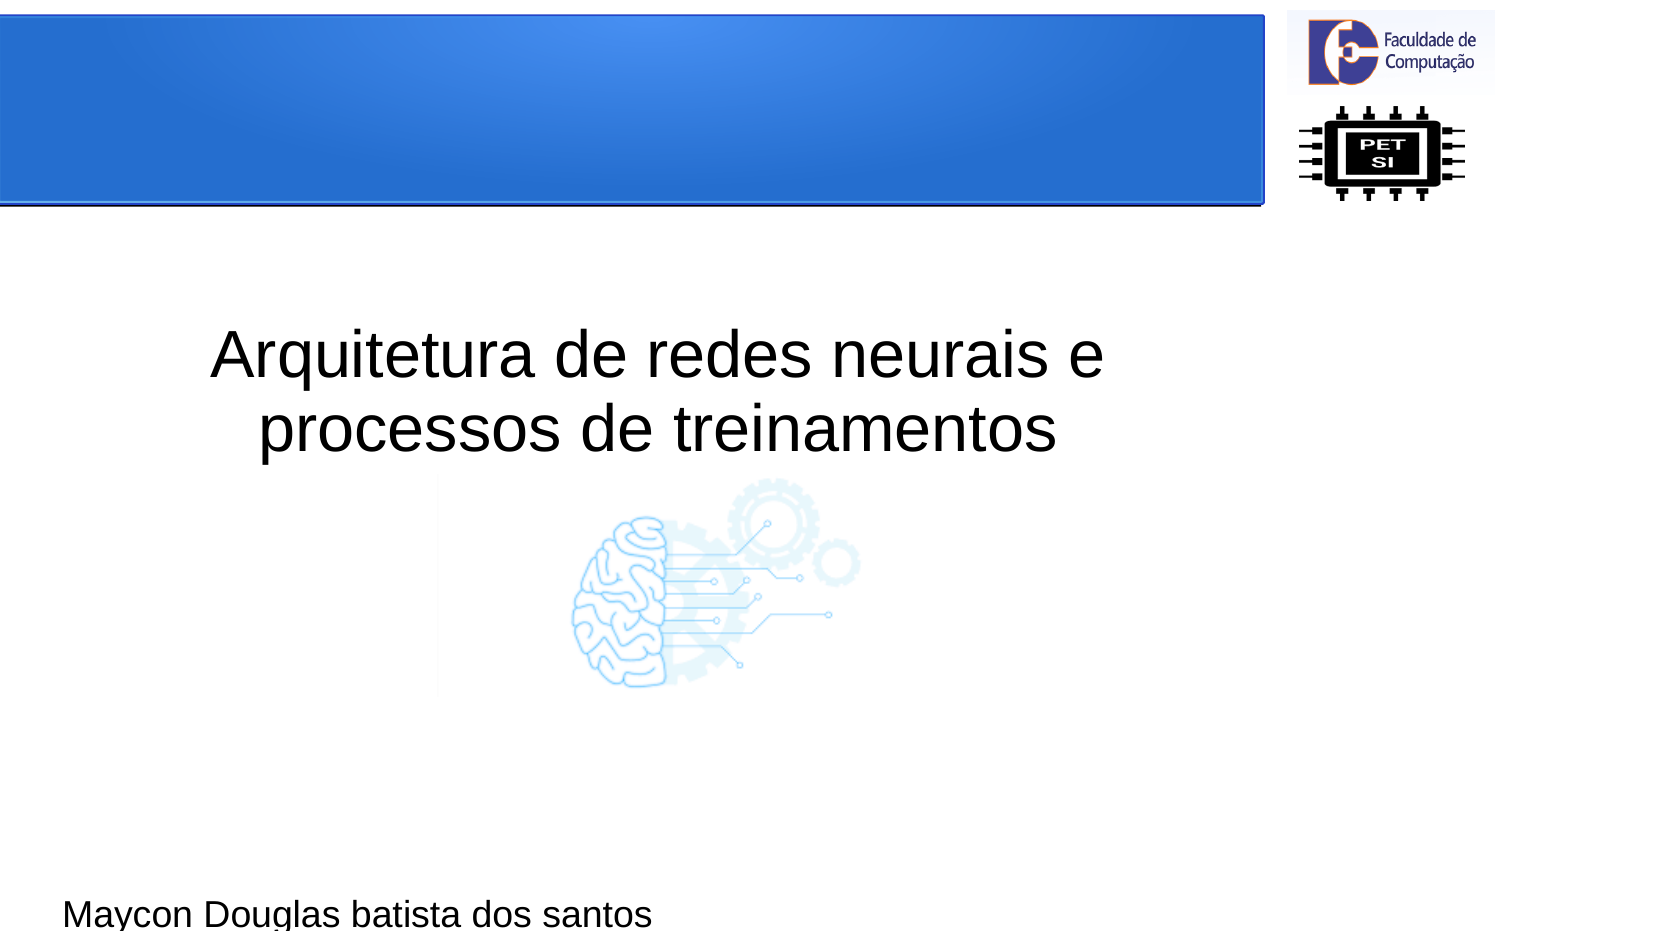

# Arquitetura de redes neurais e processos de treinamentos
Maycon Douglas batista dos santos